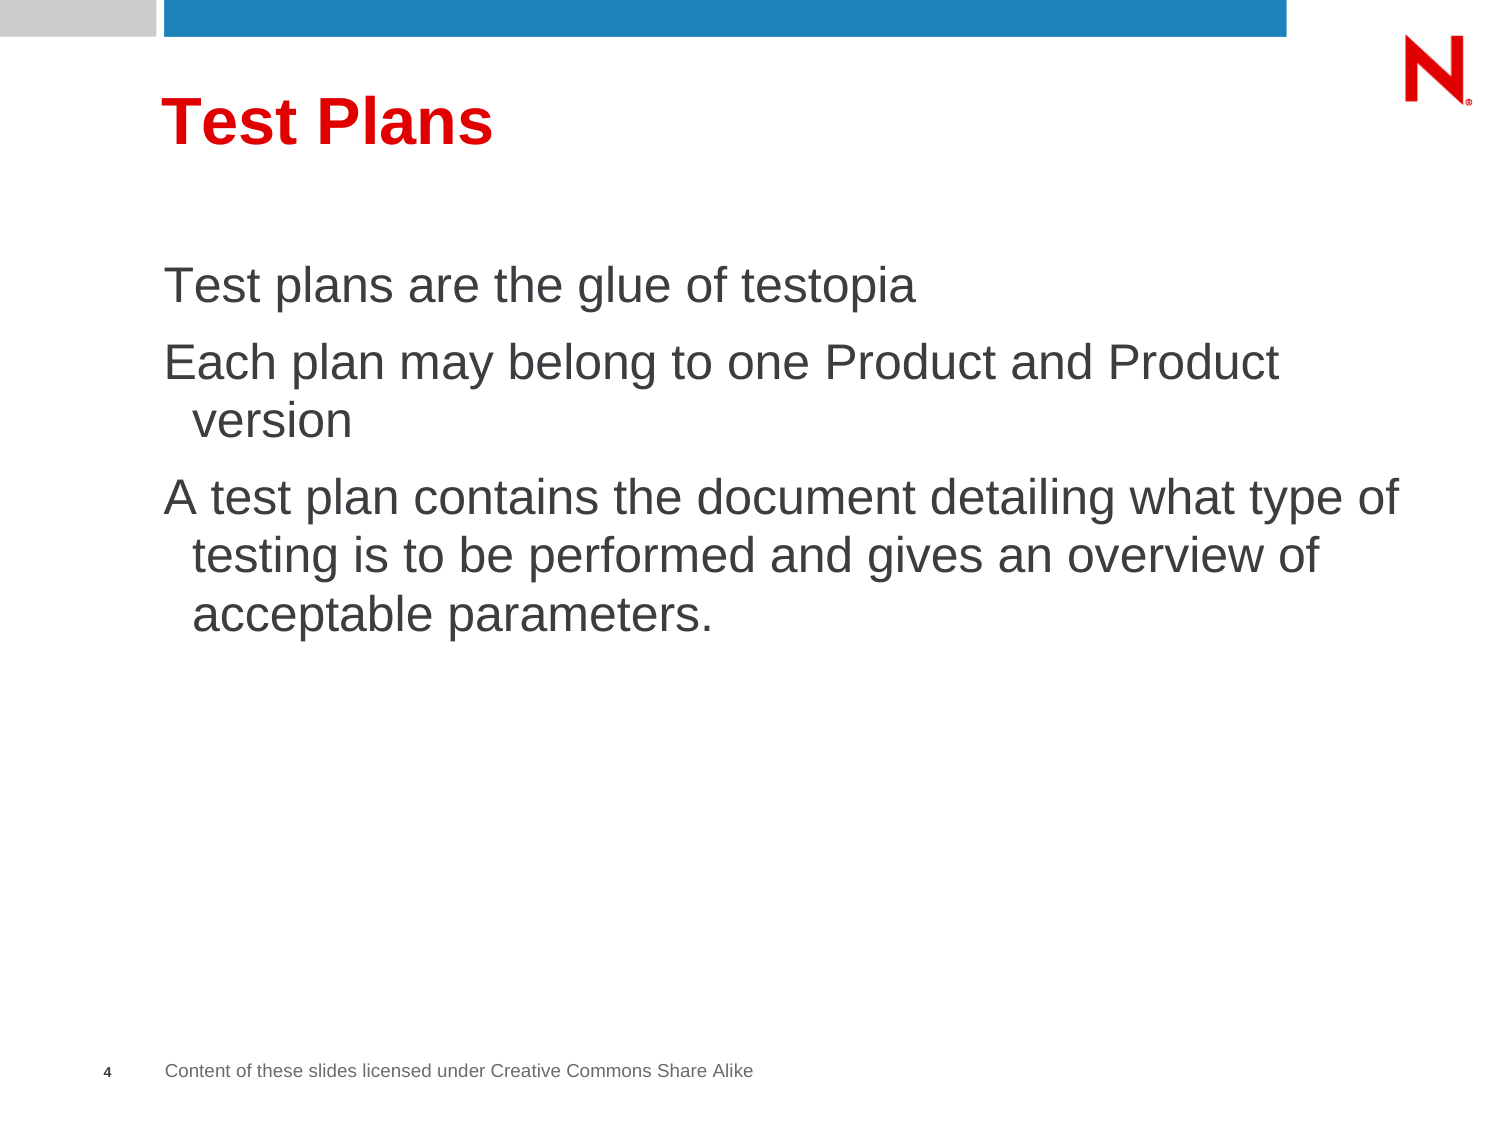

# Test Plans
Test plans are the glue of testopia
Each plan may belong to one Product and Product version
A test plan contains the document detailing what type of testing is to be performed and gives an overview of acceptable parameters.